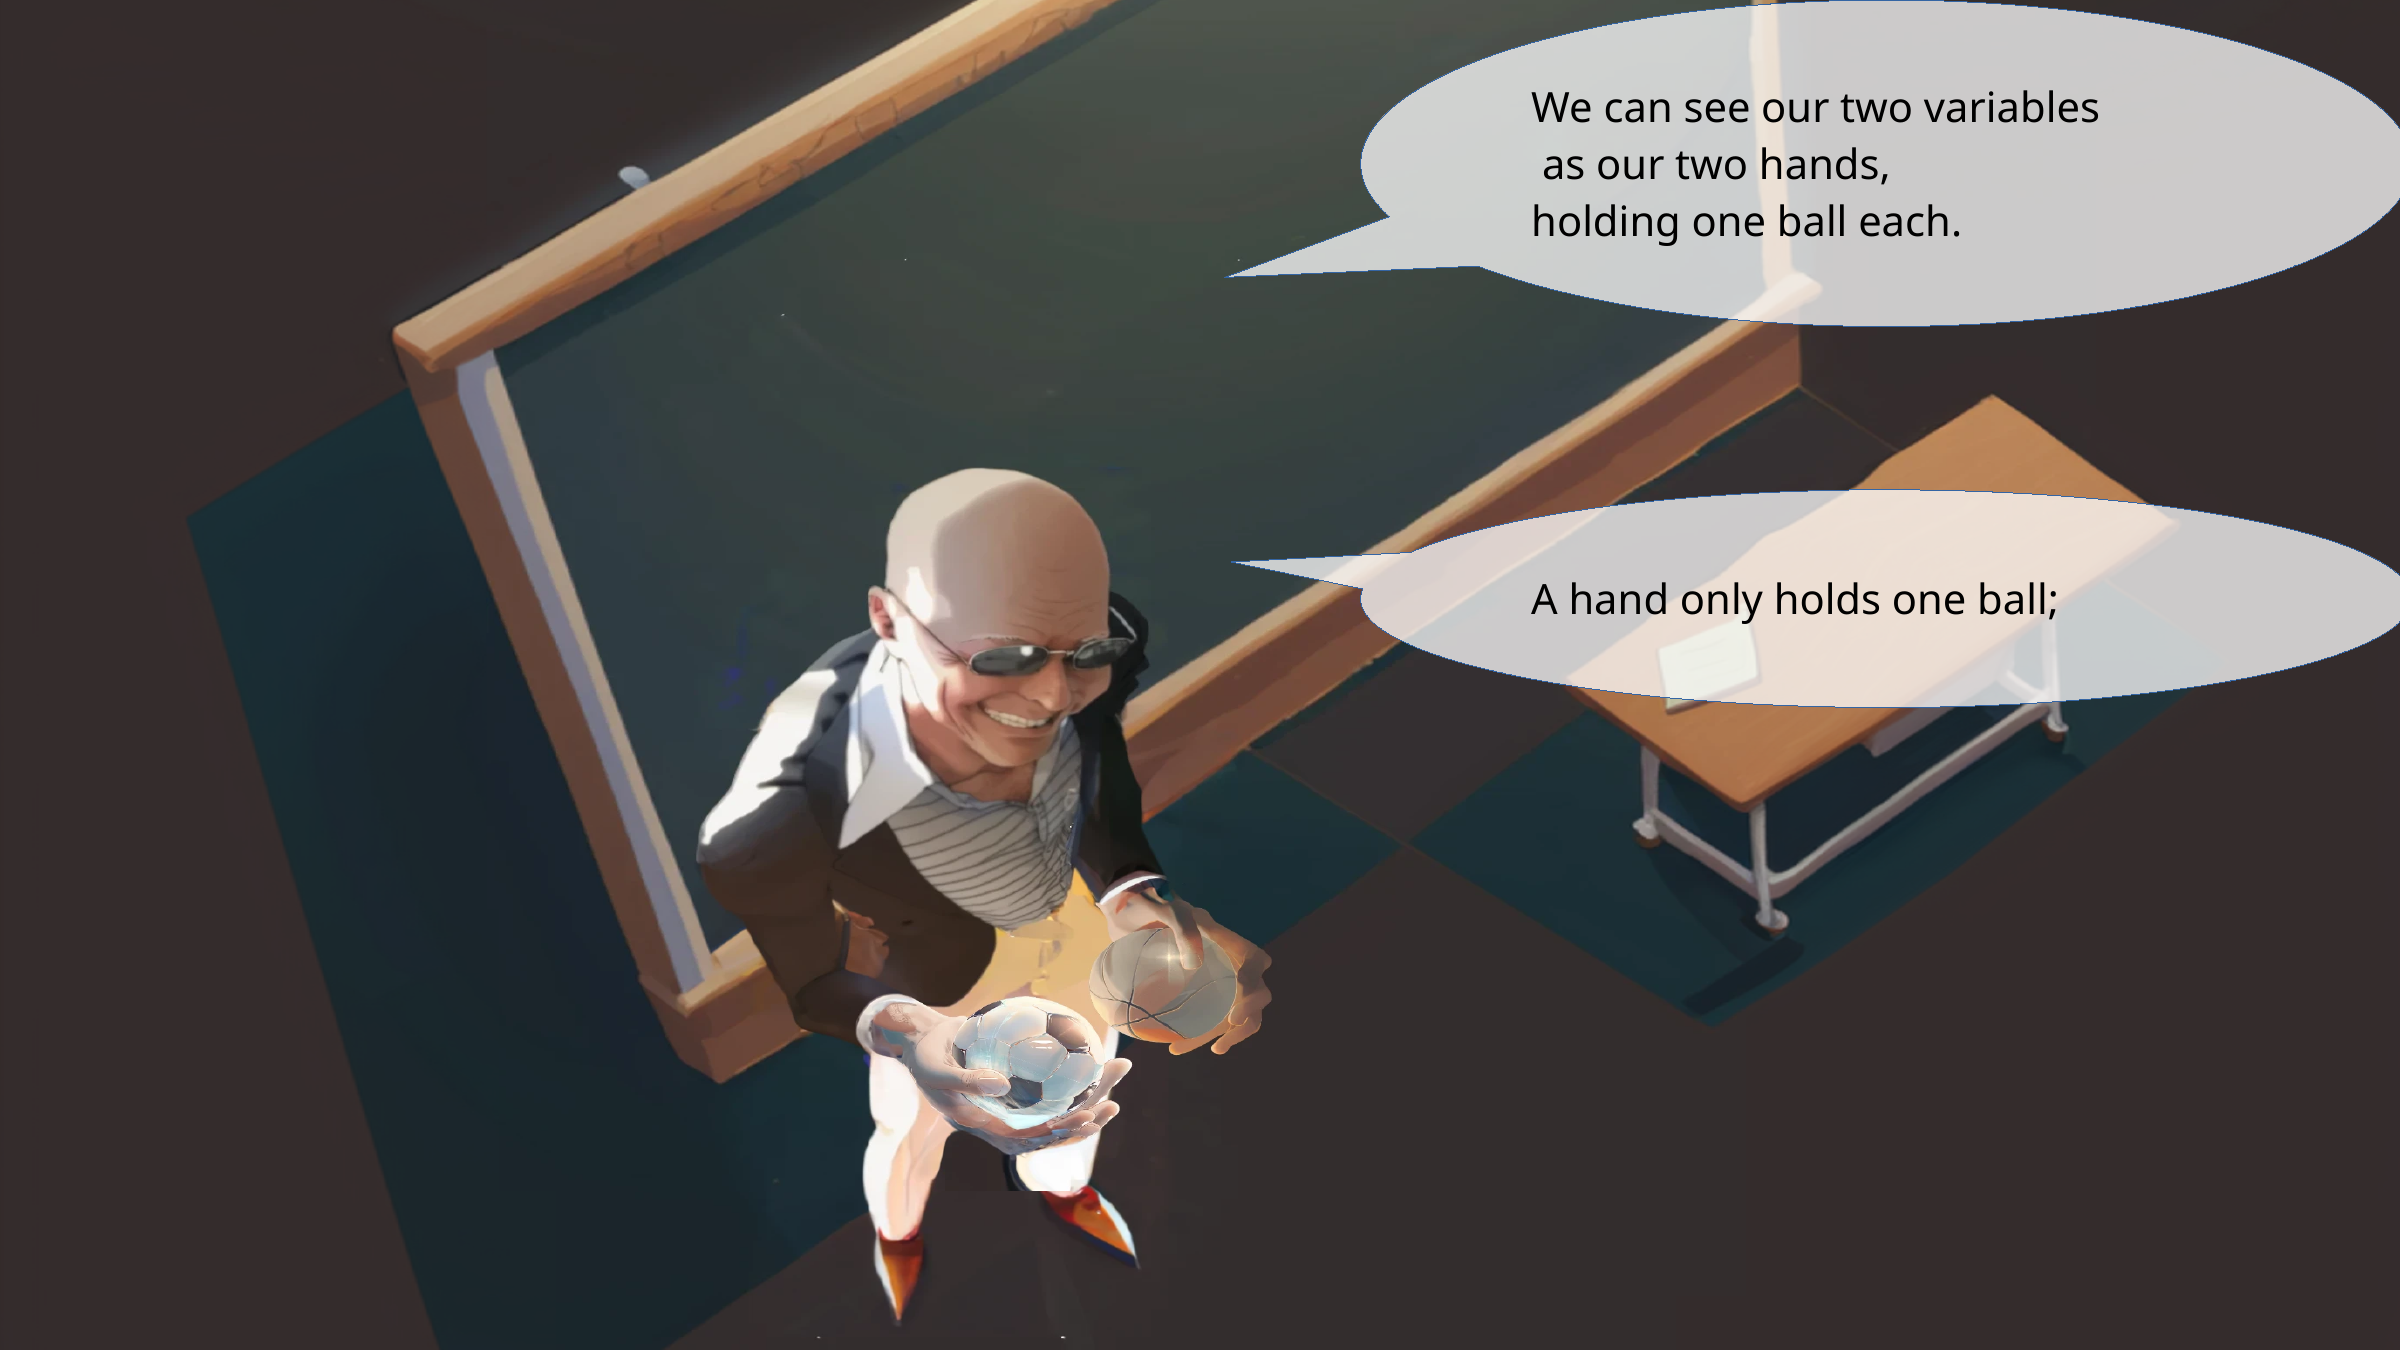

We can see our two variables
 as our two hands,
holding one ball each.
A hand only holds one ball;